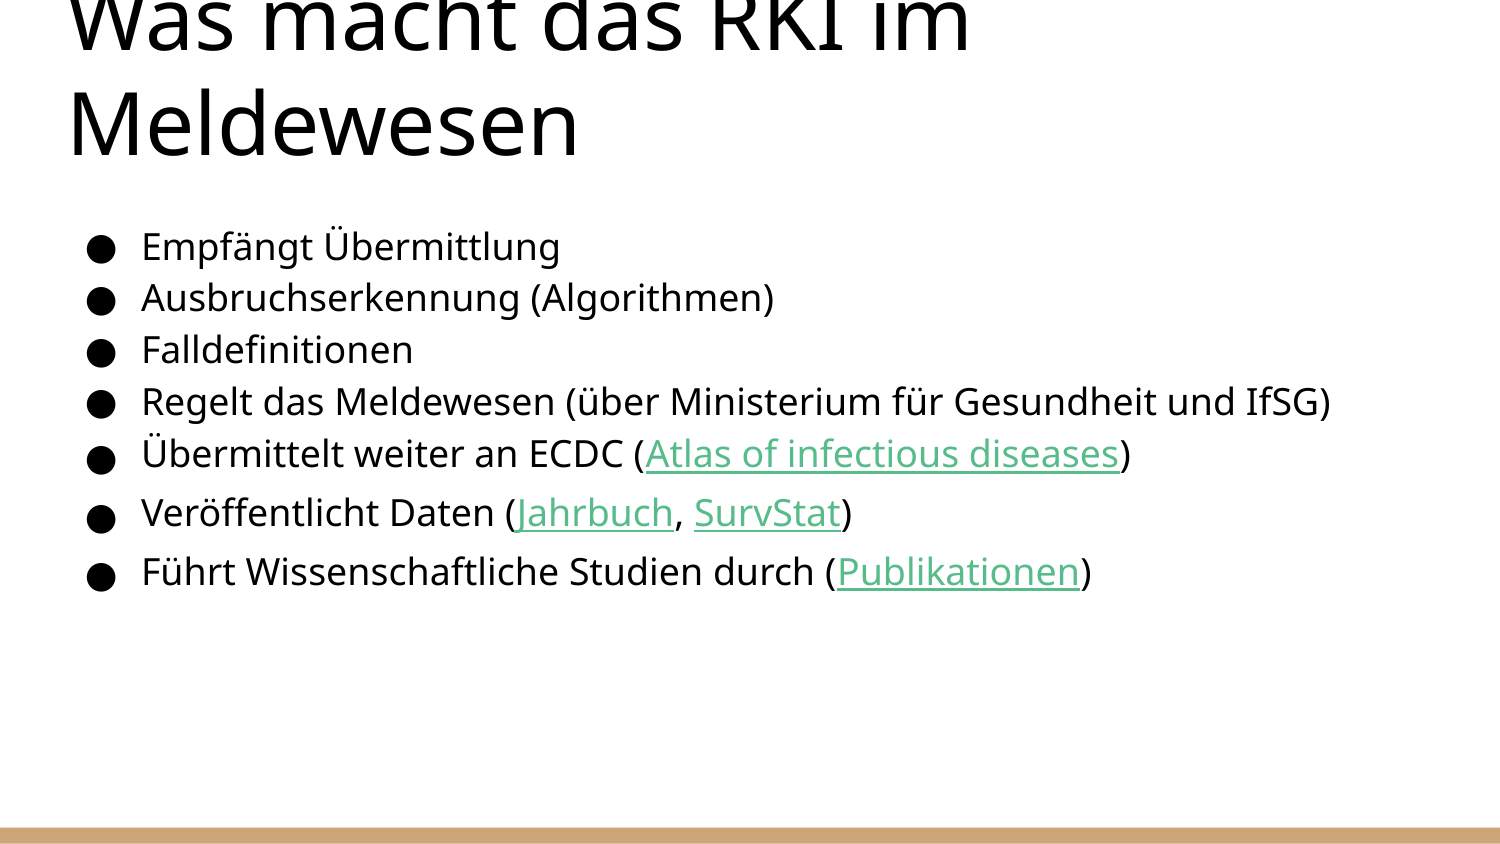

# Was macht das RKI im Meldewesen
Empfängt Übermittlung
Ausbruchserkennung (Algorithmen)
Falldefinitionen
Regelt das Meldewesen (über Ministerium für Gesundheit und IfSG)
Übermittelt weiter an ECDC (Atlas of infectious diseases)
Veröffentlicht Daten (Jahrbuch, SurvStat)
Führt Wissenschaftliche Studien durch (Publikationen)